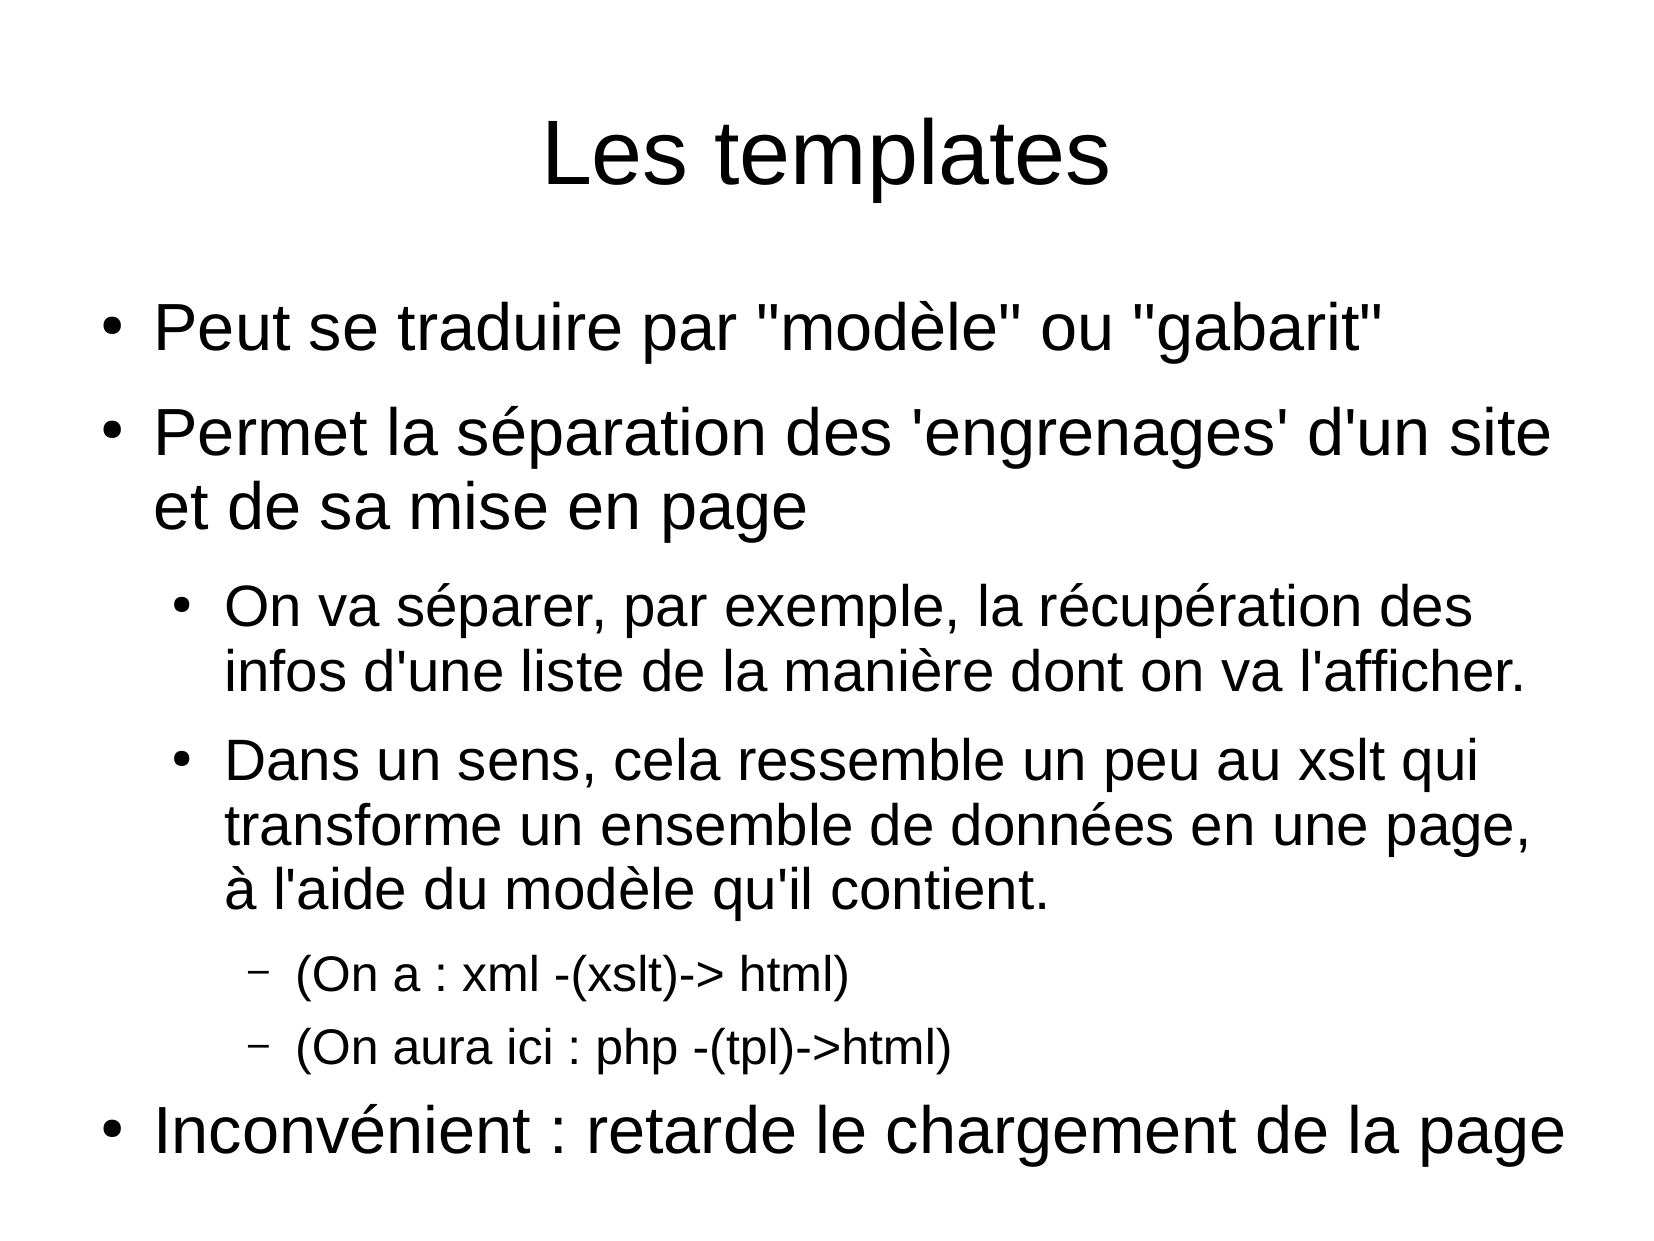

# Les templates
Peut se traduire par "modèle" ou "gabarit"
Permet la séparation des 'engrenages' d'un site et de sa mise en page
On va séparer, par exemple, la récupération des infos d'une liste de la manière dont on va l'afficher.
Dans un sens, cela ressemble un peu au xslt qui transforme un ensemble de données en une page, à l'aide du modèle qu'il contient.
(On a : xml -(xslt)-> html)
(On aura ici : php -(tpl)->html)
Inconvénient : retarde le chargement de la page